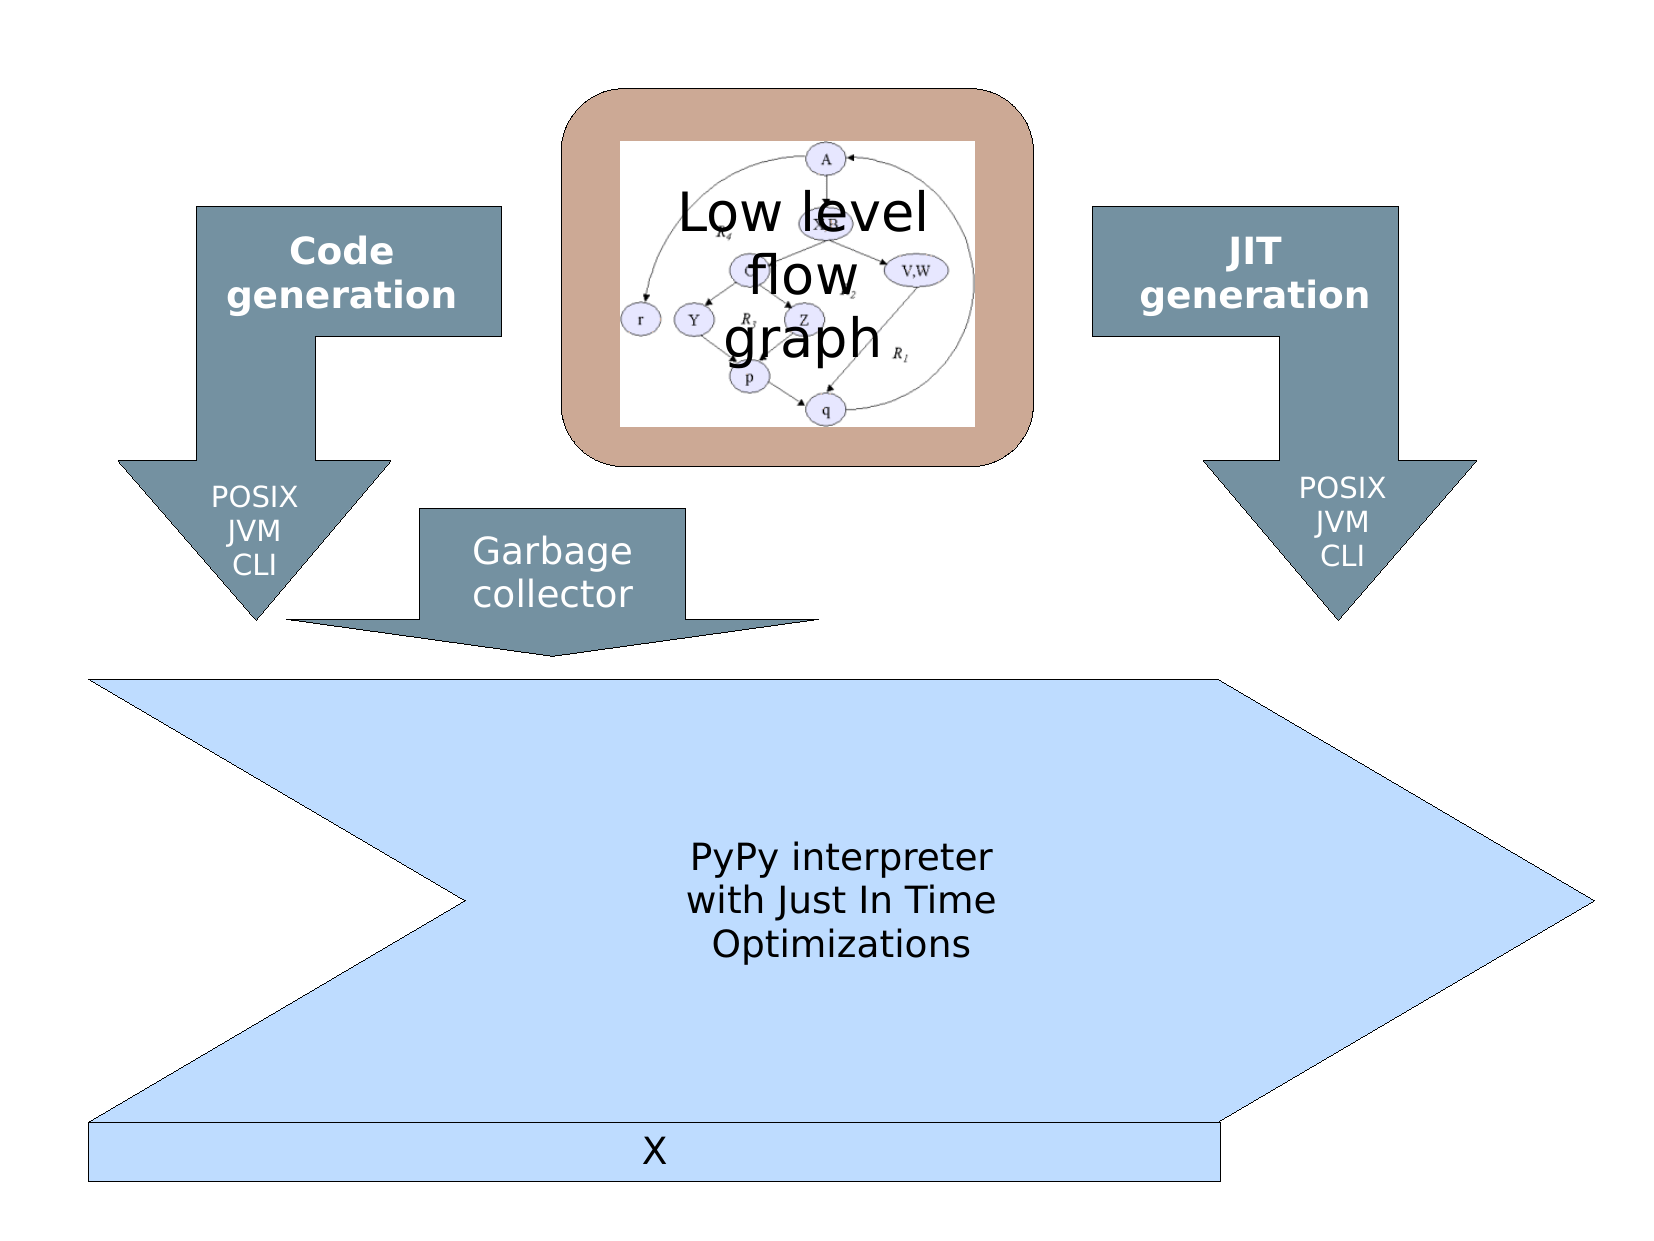

Low level
flow
graph
Code
generation
JIT
generation
POSIX
JVM
CLI
POSIX
JVM
CLI
Garbage
collector
PyPy interpreter
with Just In Time
Optimizations
X